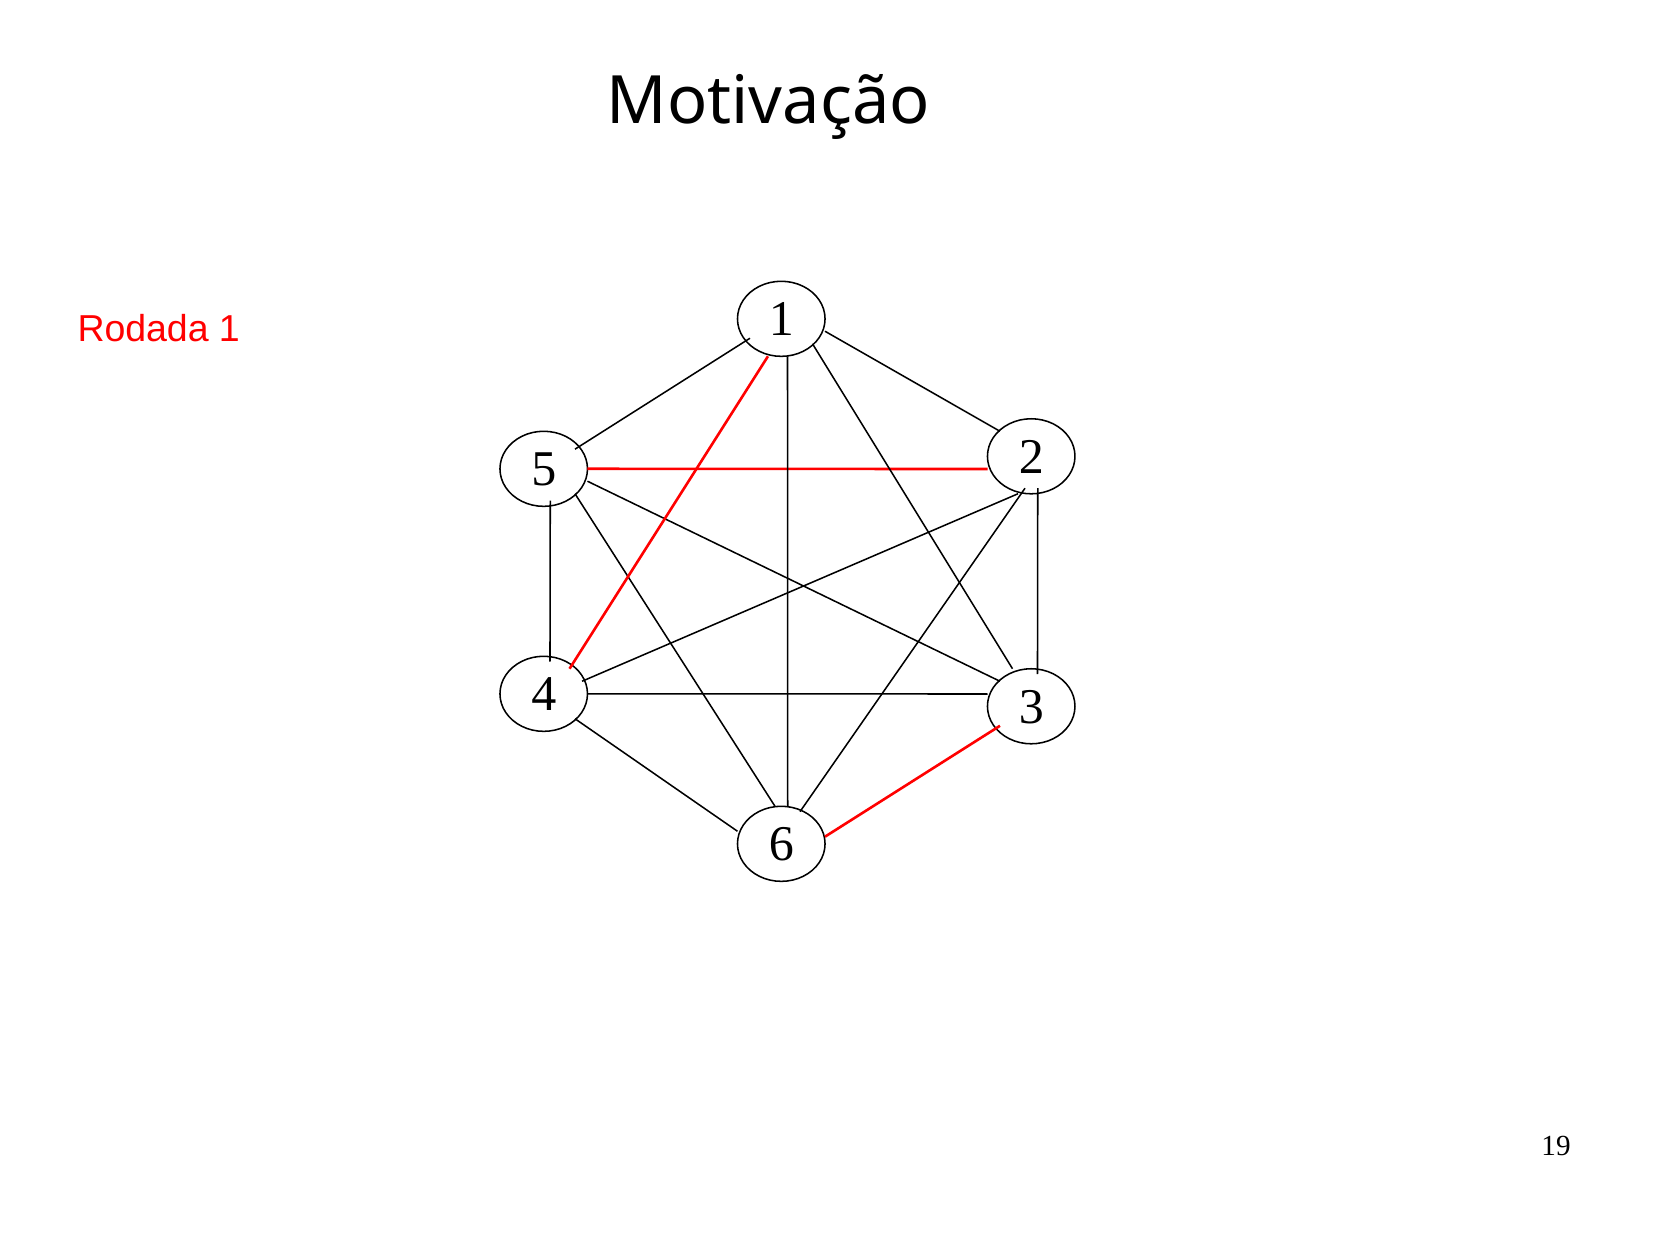

Motivação
1
Rodada 1
2
5
4
3
6
19